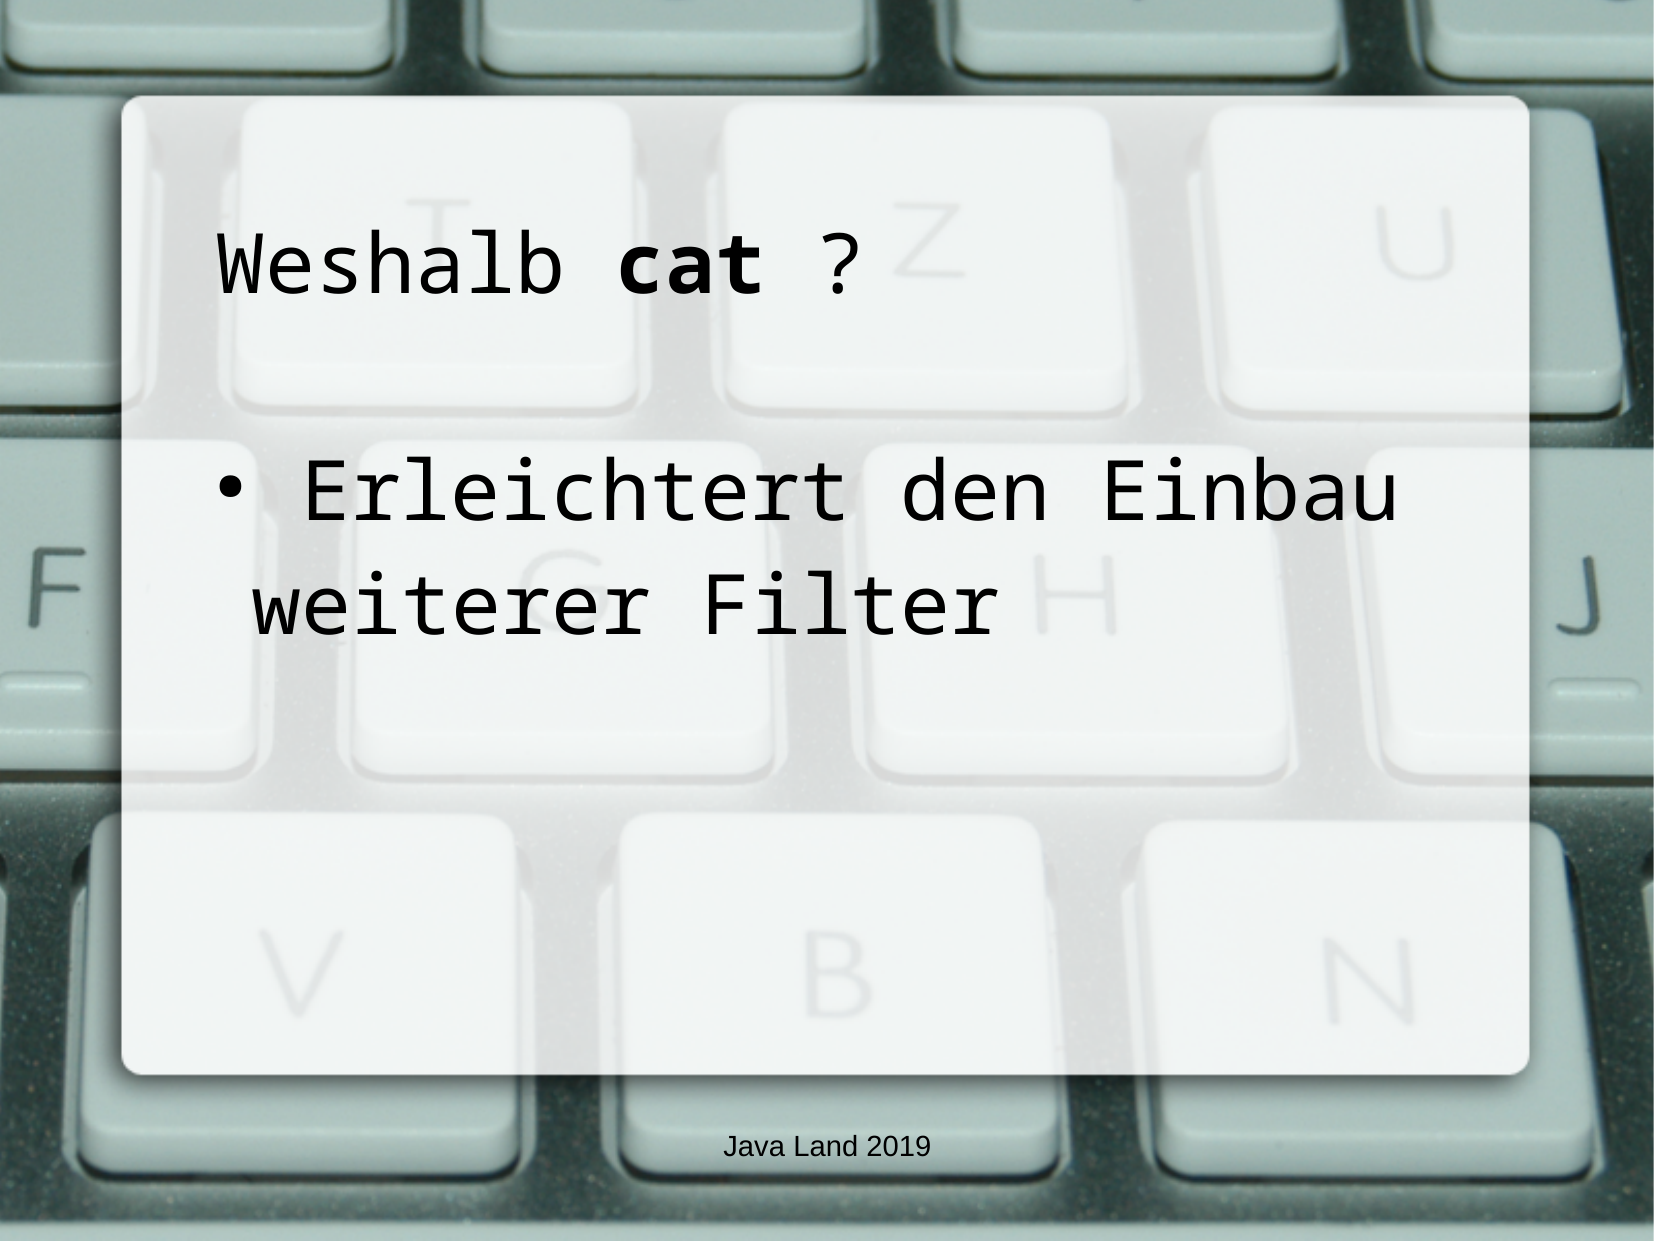

#
Weshalb cat ?
 Erleichtert den Einbau weiterer Filter